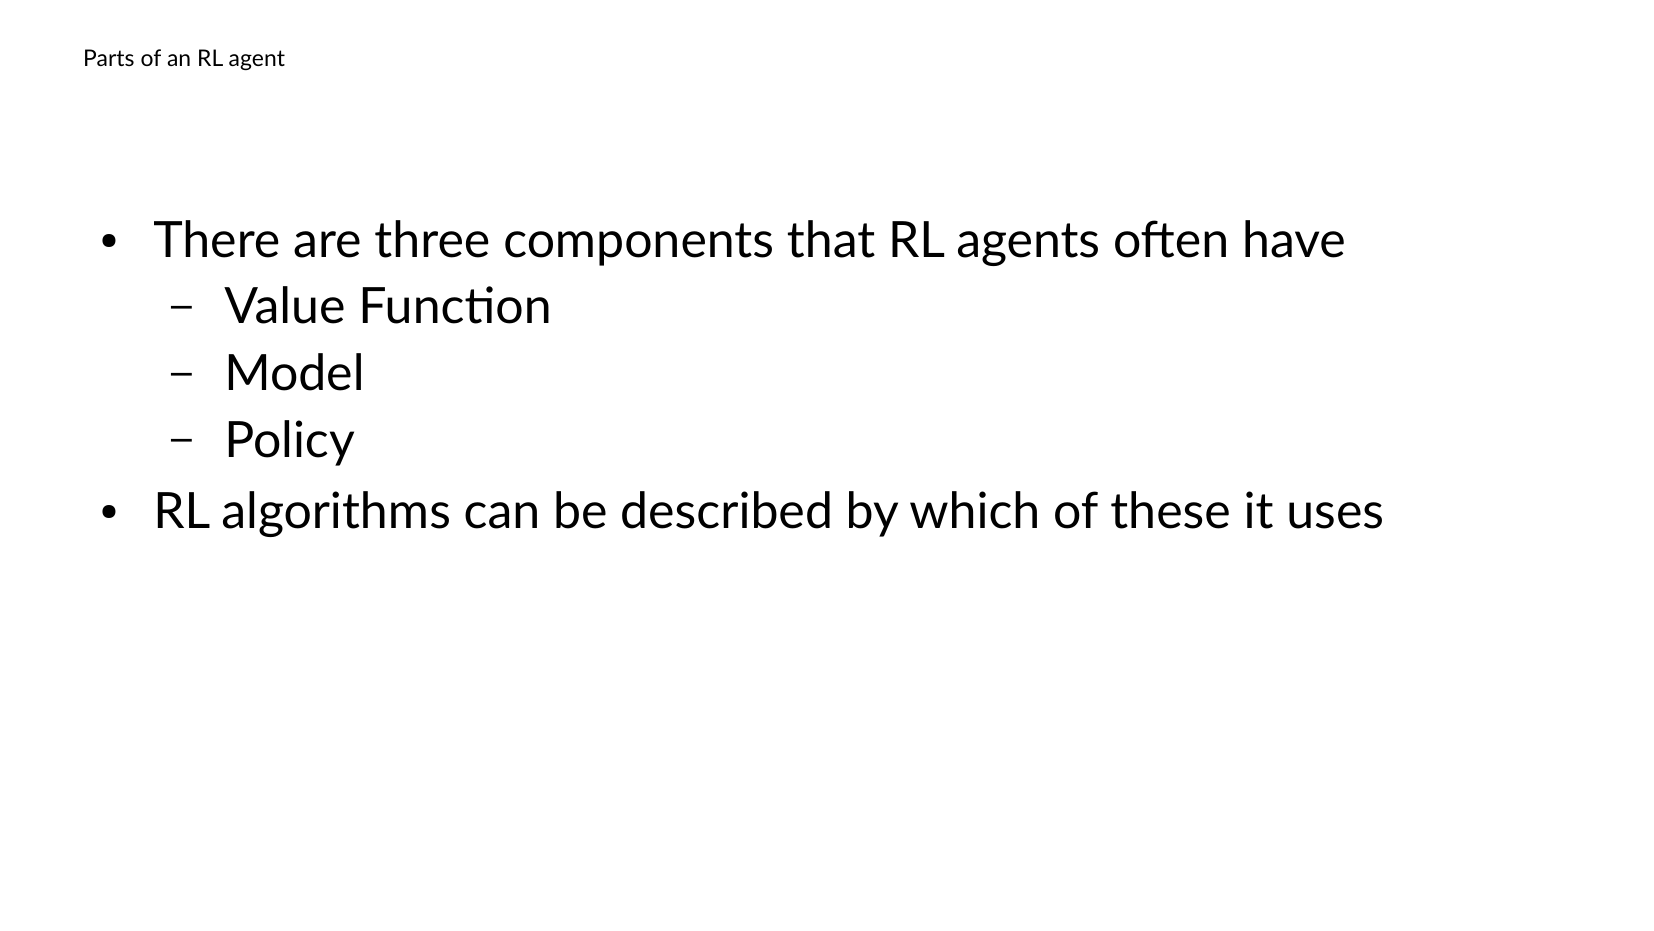

# Parts of an RL agent
There are three components that RL agents often have
Value Function
Model
Policy
RL algorithms can be described by which of these it uses